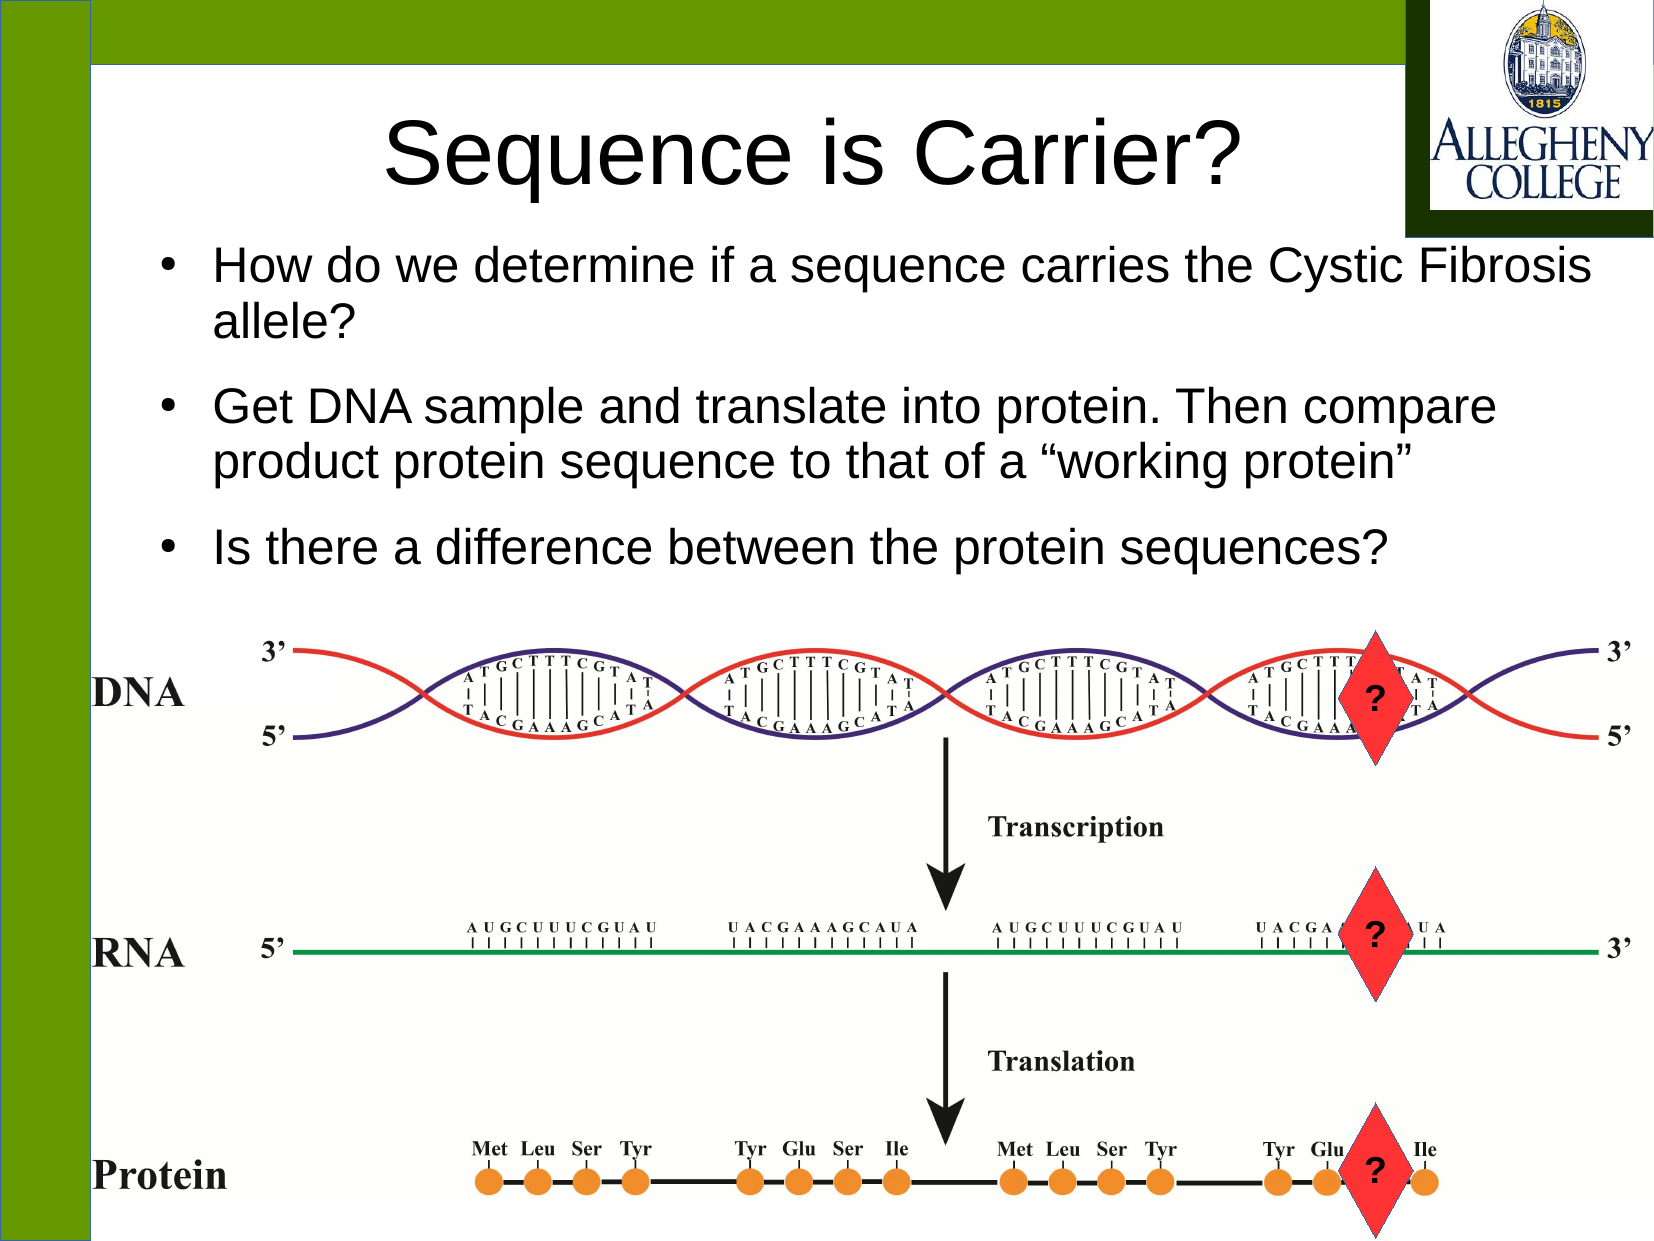

# Sequence is Carrier?
How do we determine if a sequence carries the Cystic Fibrosis allele?
Get DNA sample and translate into protein. Then compare product protein sequence to that of a “working protein”
Is there a difference between the protein sequences?
?
?
?